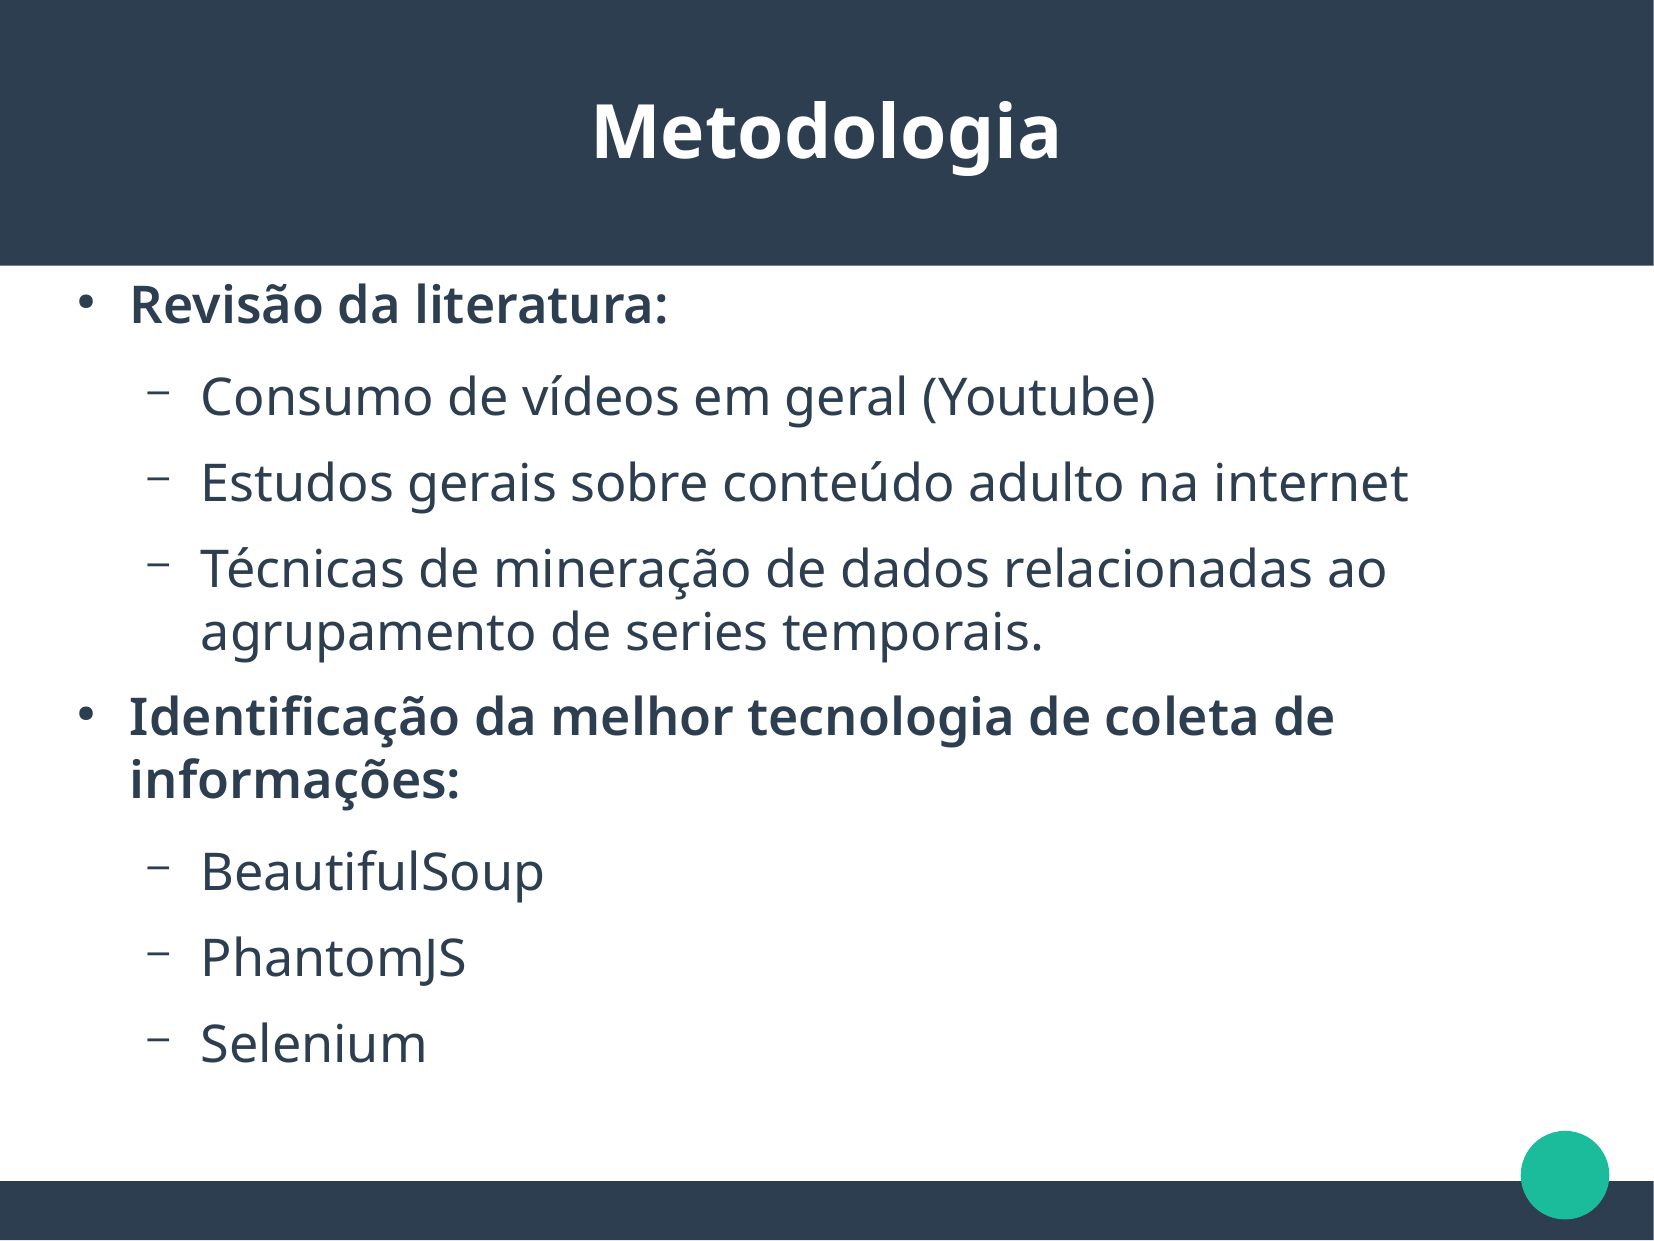

# Metodologia
Revisão da literatura:
Consumo de vídeos em geral (Youtube)
Estudos gerais sobre conteúdo adulto na internet
Técnicas de mineração de dados relacionadas ao agrupamento de series temporais.
Identificação da melhor tecnologia de coleta de informações:
BeautifulSoup
PhantomJS
Selenium